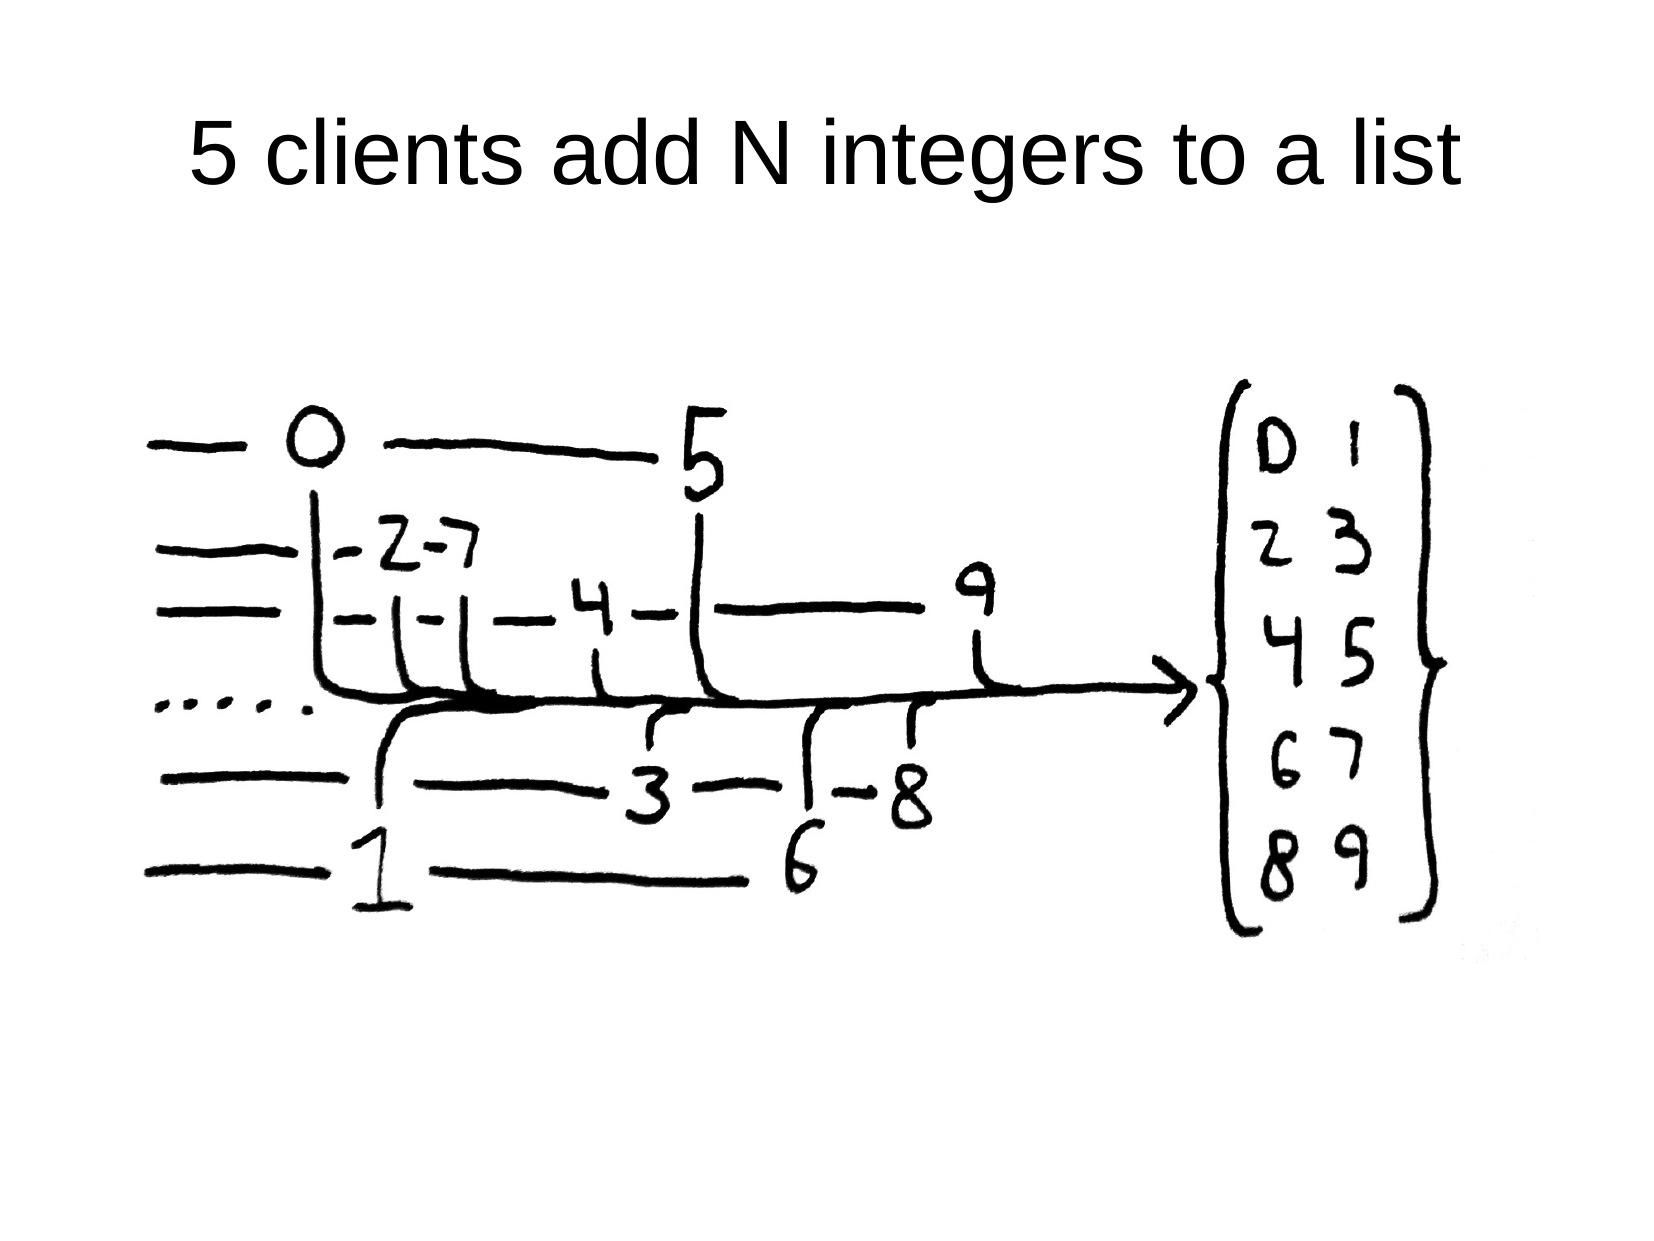

# 5 clients add N integers to a list